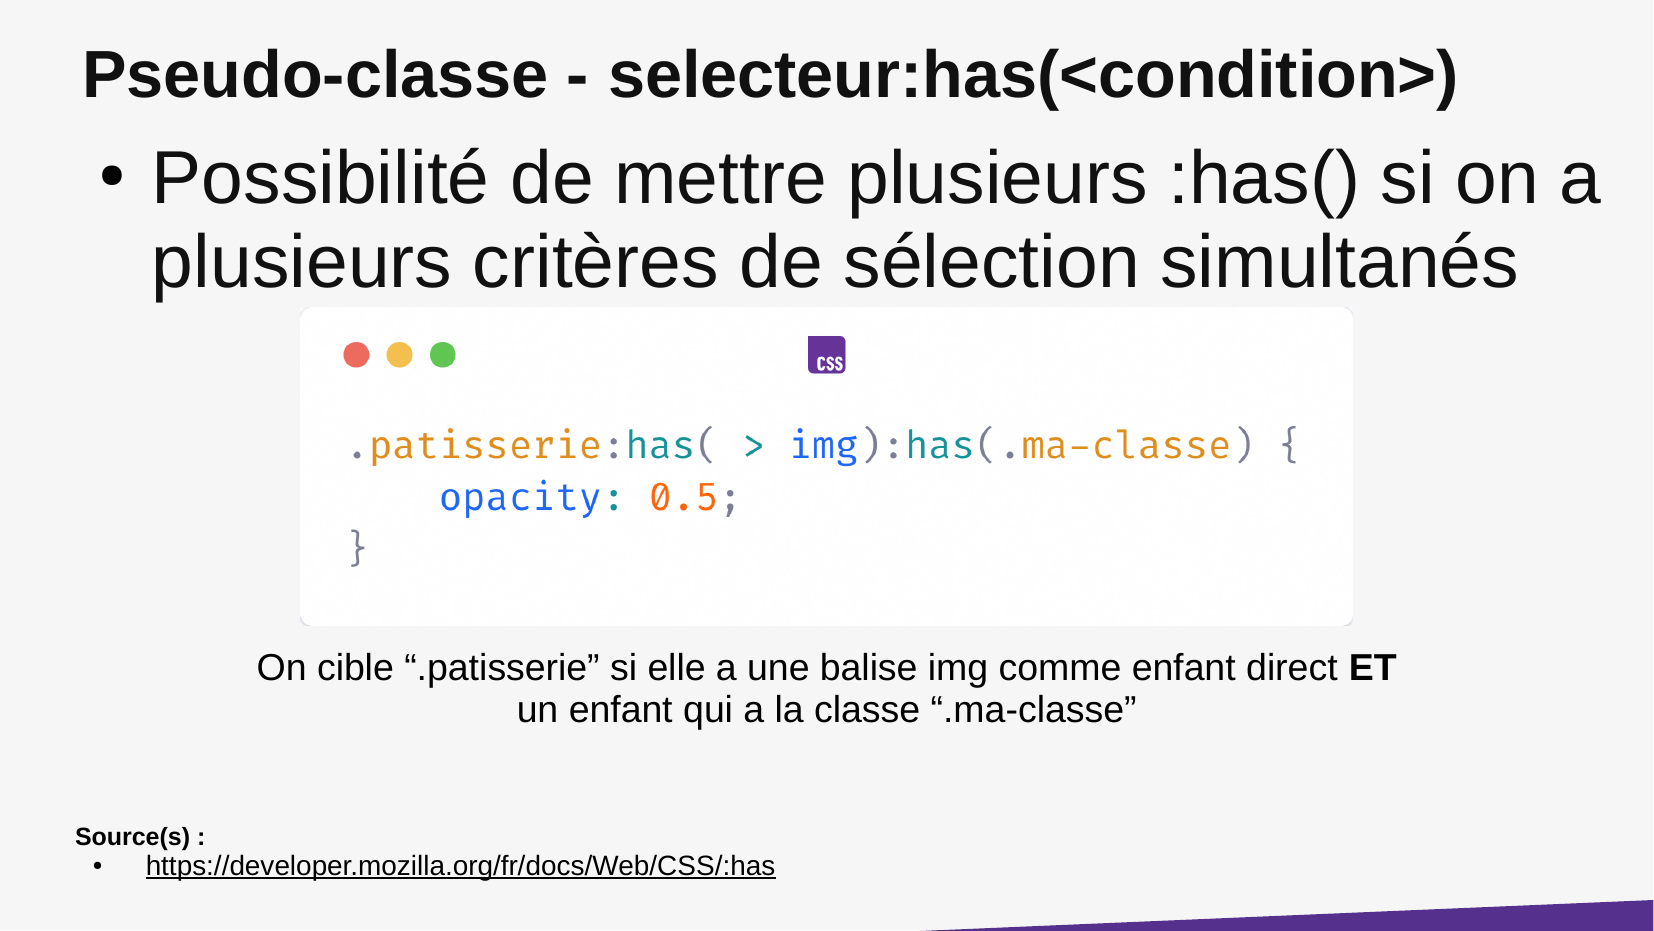

# Pseudo-classe - selecteur:has(<condition>)
Possibilité de mettre plusieurs :has() si on a plusieurs critères de sélection simultanés
On cible “.patisserie” si elle a une balise img comme enfant direct ET
un enfant qui a la classe “.ma-classe”
Source(s) :
https://developer.mozilla.org/fr/docs/Web/CSS/:has